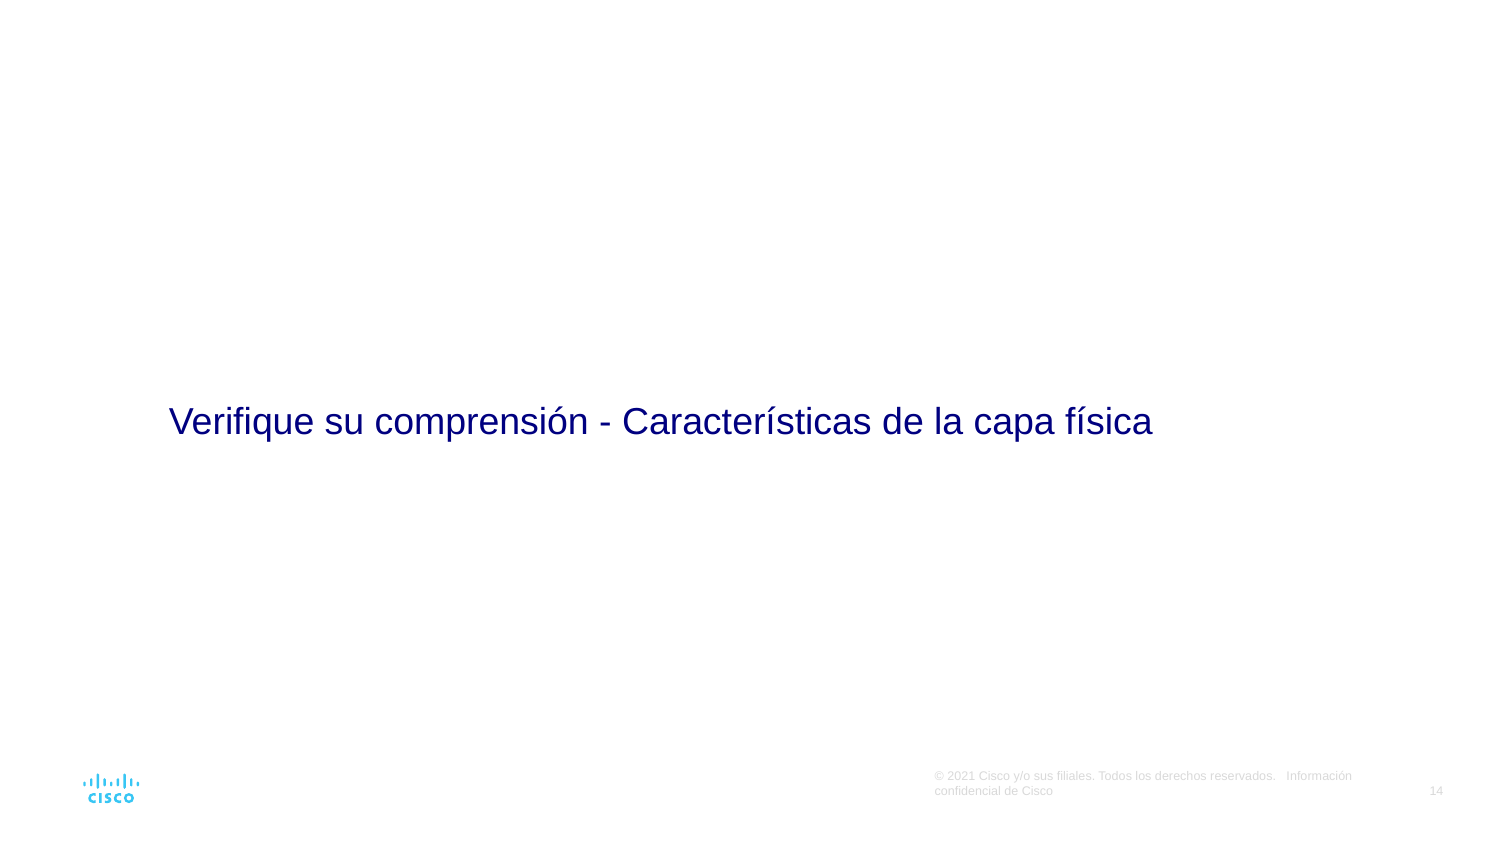

Verifique su comprensión - Características de la capa física